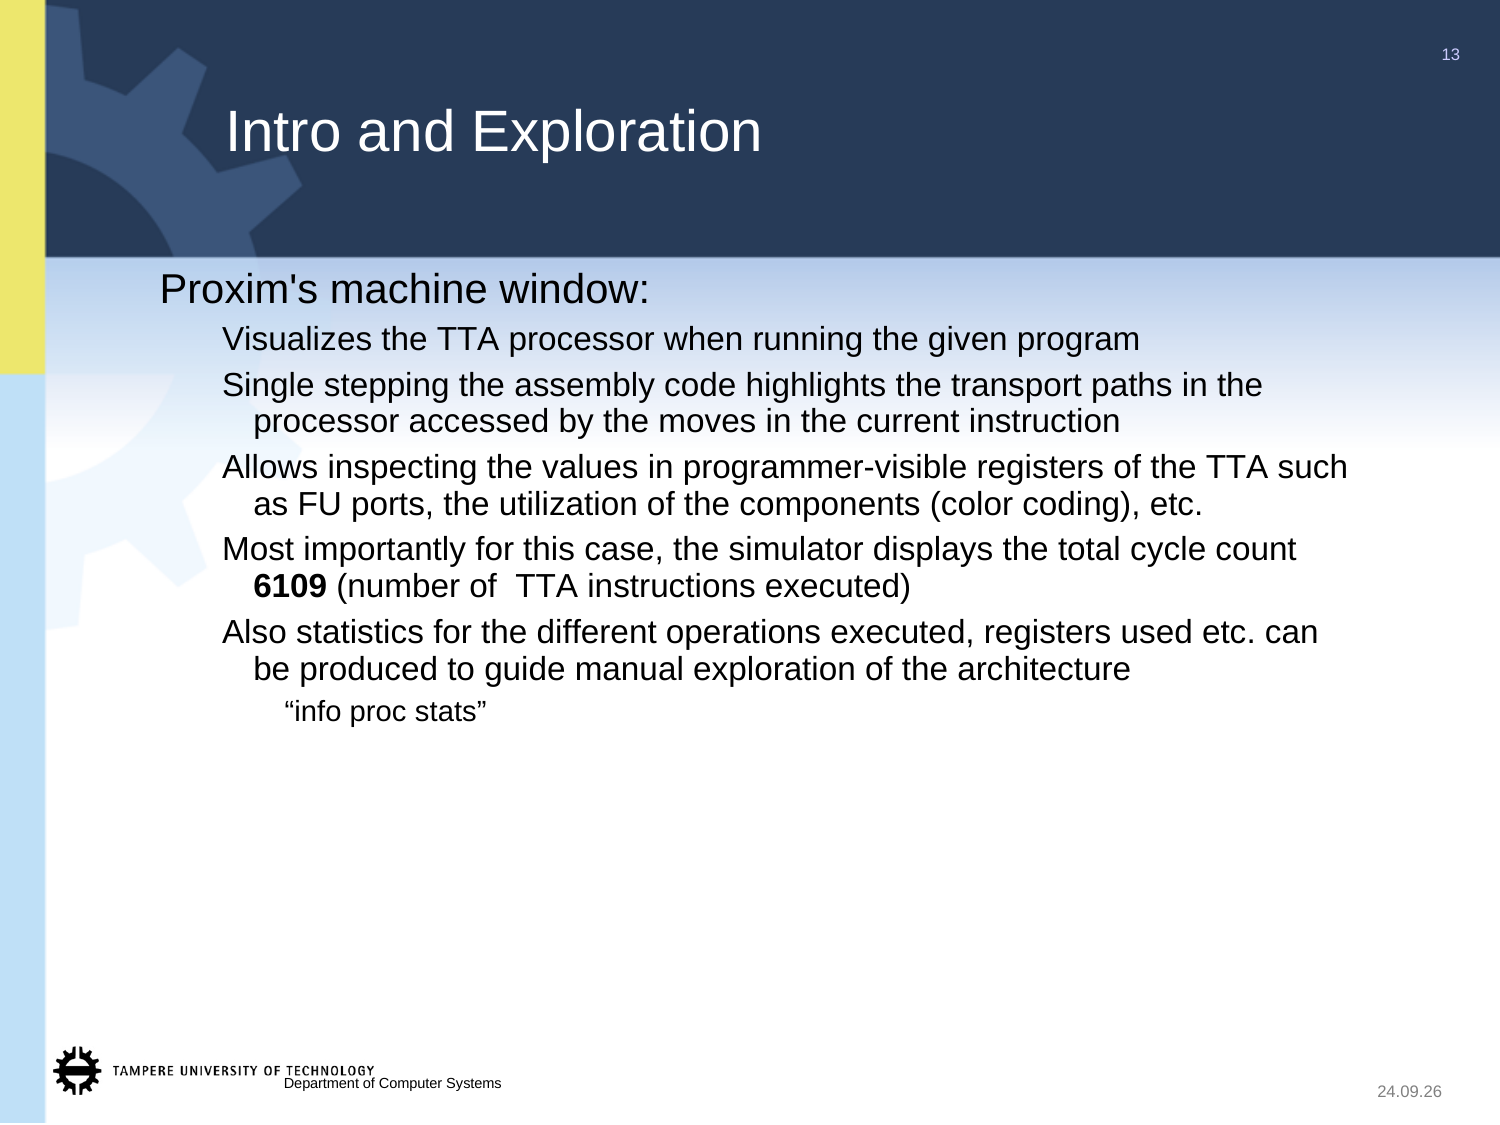

# Intro and Exploration
13
Proxim's machine window:
Visualizes the TTA processor when running the given program
Single stepping the assembly code highlights the transport paths in the processor accessed by the moves in the current instruction
Allows inspecting the values in programmer-visible registers of the TTA such as FU ports, the utilization of the components (color coding), etc.
Most importantly for this case, the simulator displays the total cycle count 6109 (number of TTA instructions executed)
Also statistics for the different operations executed, registers used etc. can be produced to guide manual exploration of the architecture
“info proc stats”